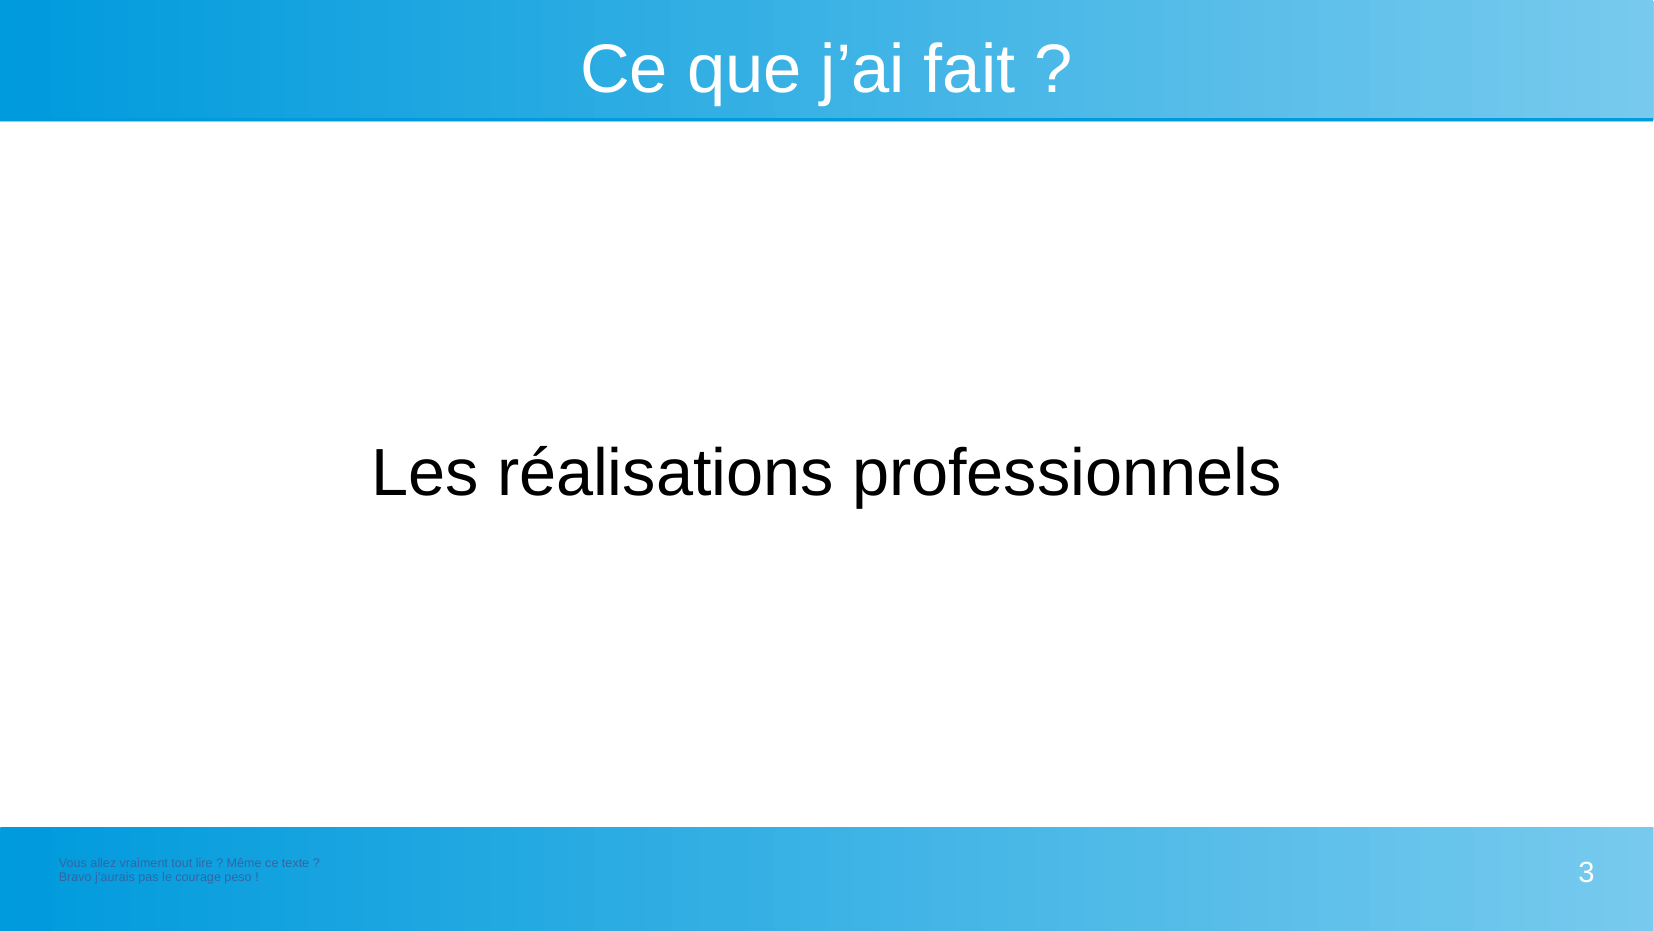

# Ce que j’ai fait ?
Les réalisations professionnels
3